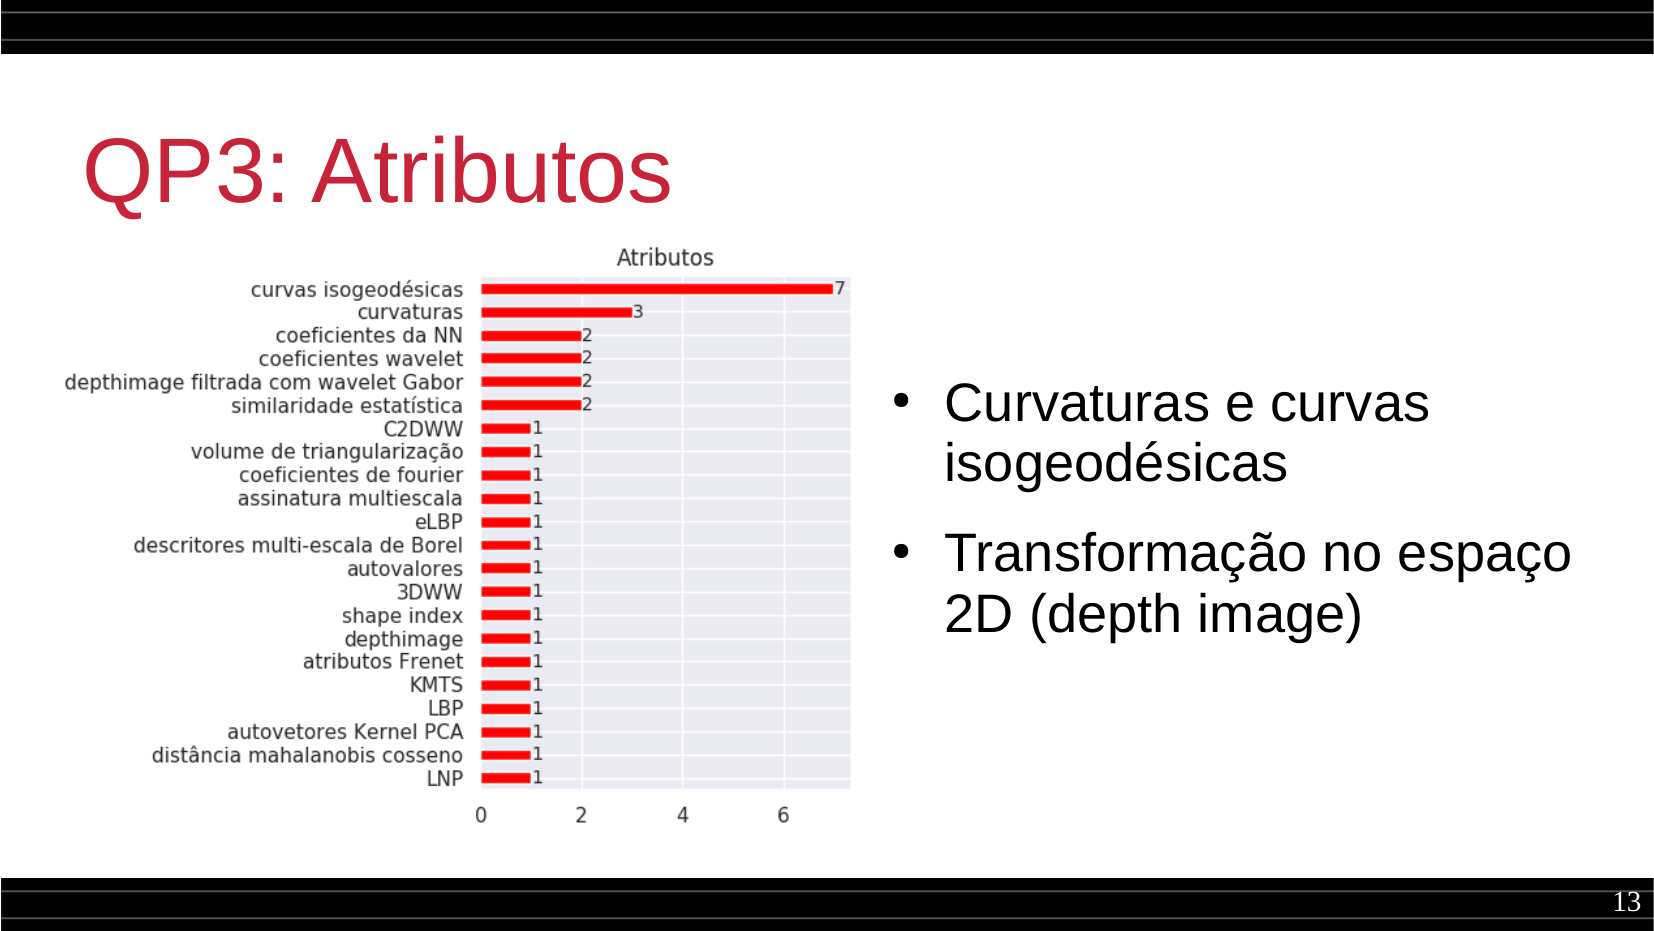

# QP3: Atributos
Curvaturas e curvas isogeodésicas
Transformação no espaço 2D (depth image)